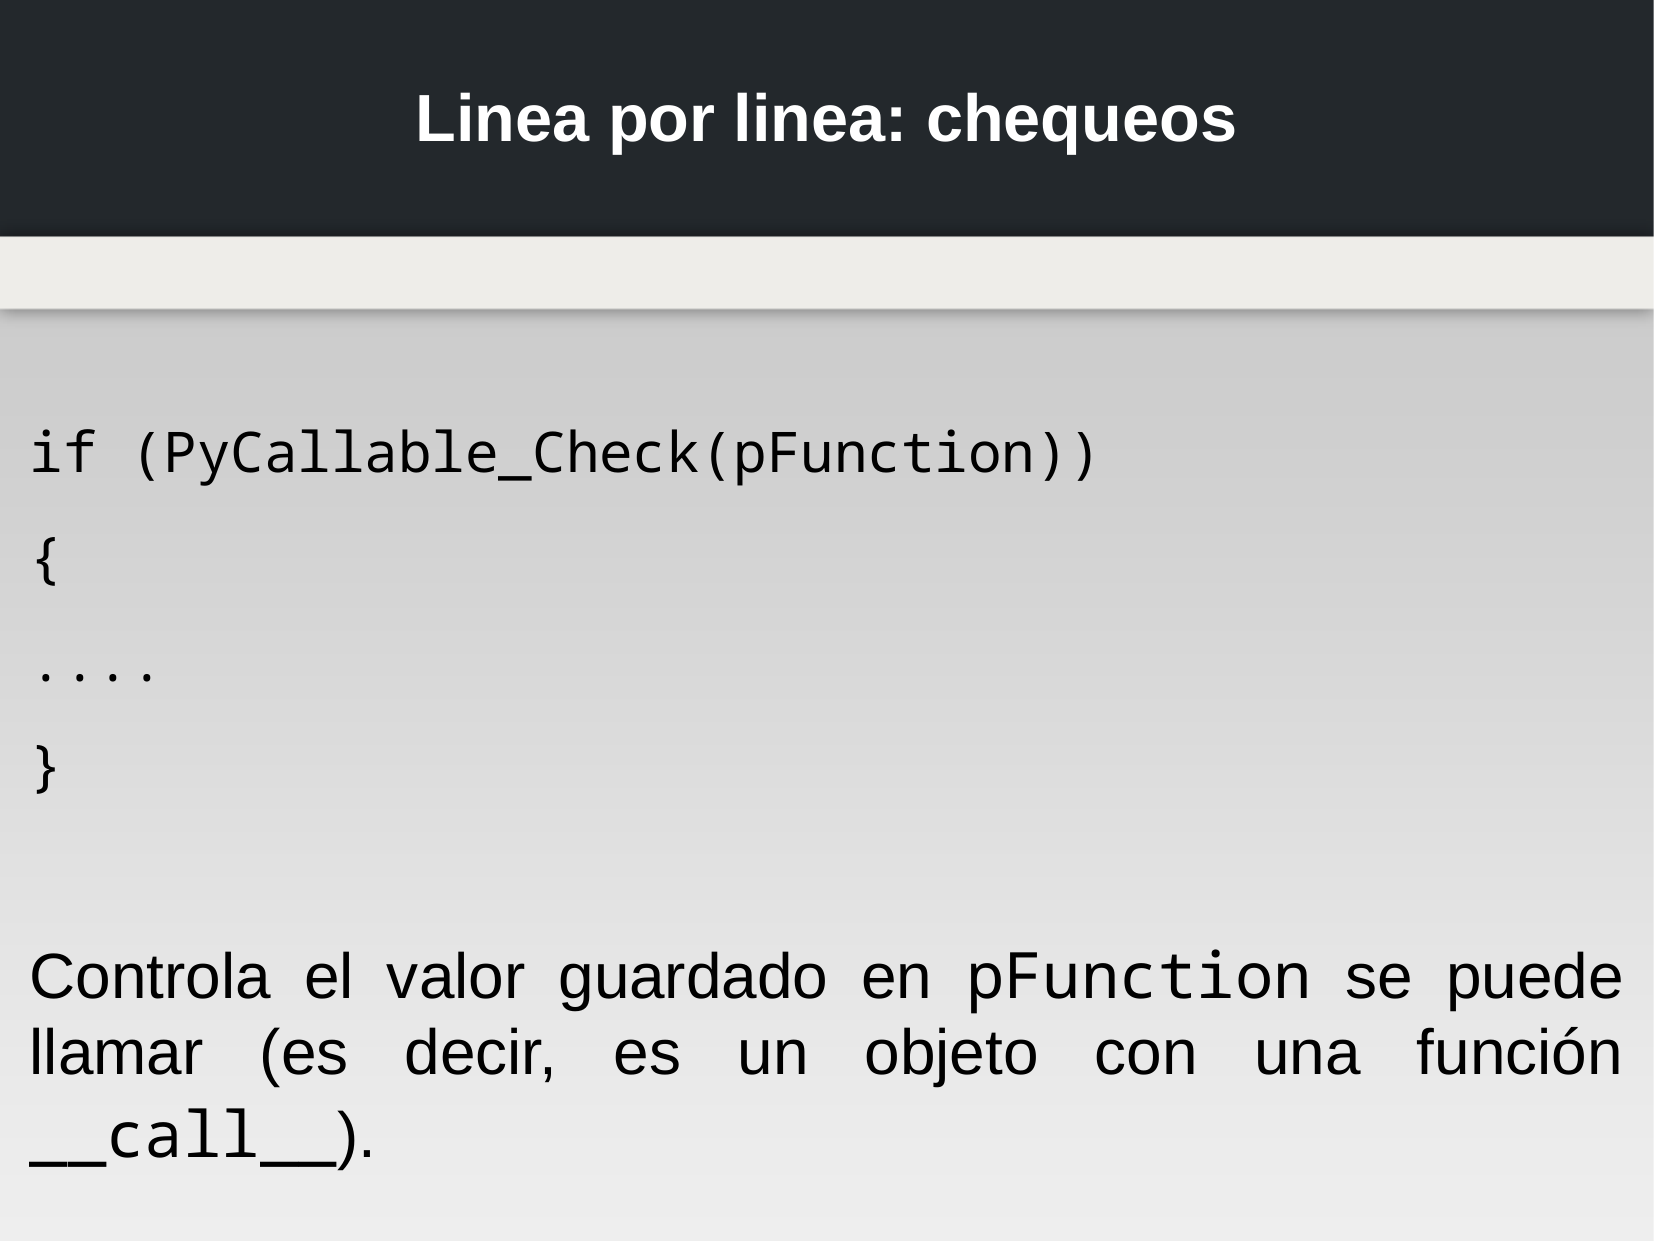

# Linea por linea: chequeos
if (PyCallable_Check(pFunction))
{
....
}
Controla el valor guardado en pFunction se puede llamar (es decir, es un objeto con una función __call__).